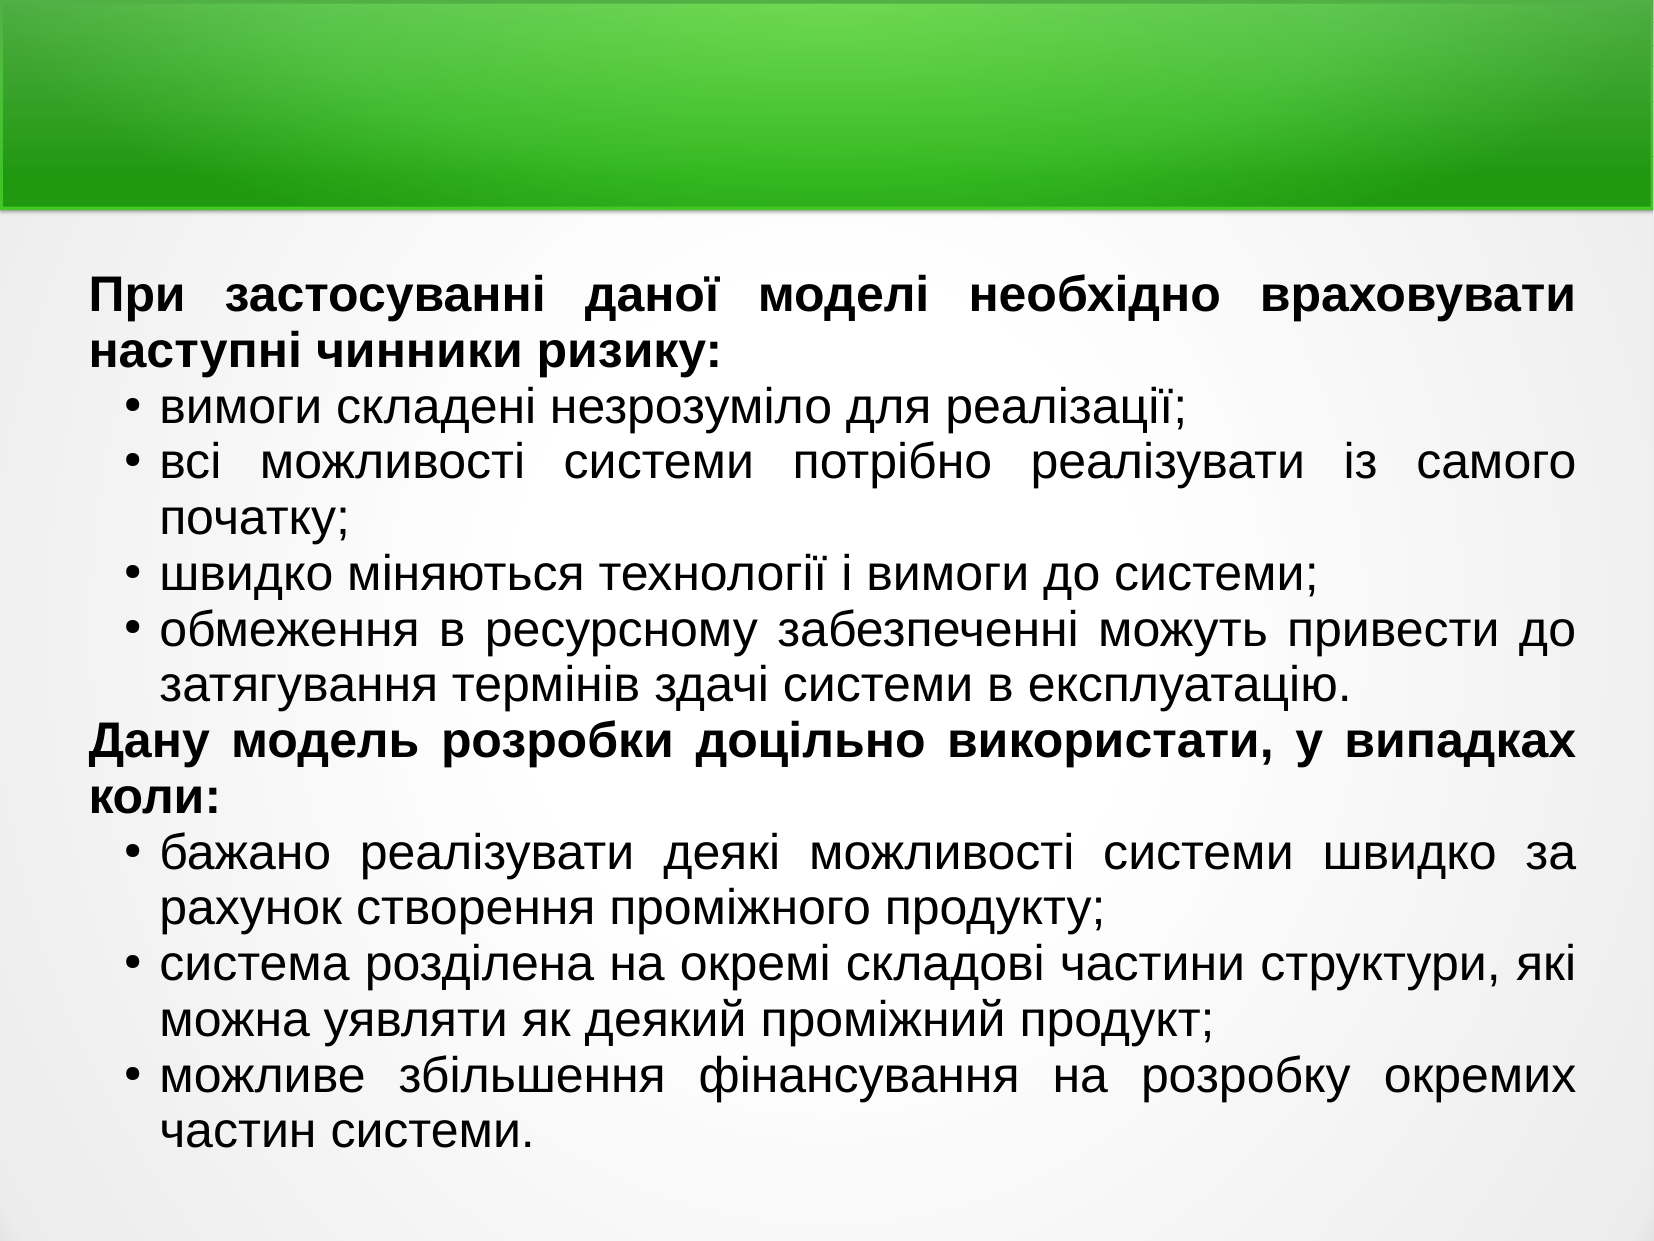

# При застосуванні даної моделі необхідно враховувати наступні чинники ризику:
вимоги складені незрозуміло для реалізації;
всі можливості системи потрібно реалізувати із самого початку;
швидко міняються технології і вимоги до системи;
обмеження в ресурсному забезпеченні можуть привести до затягування термінів здачі системи в експлуатацію.
Дану модель розробки доцільно використати, у випадках коли:
бажано реалізувати деякі можливості системи швидко за рахунок створення проміжного продукту;
система розділена на окремі складові частини структури, які можна уявляти як деякий проміжний продукт;
можливе збільшення фінансування на розробку окремих частин системи.